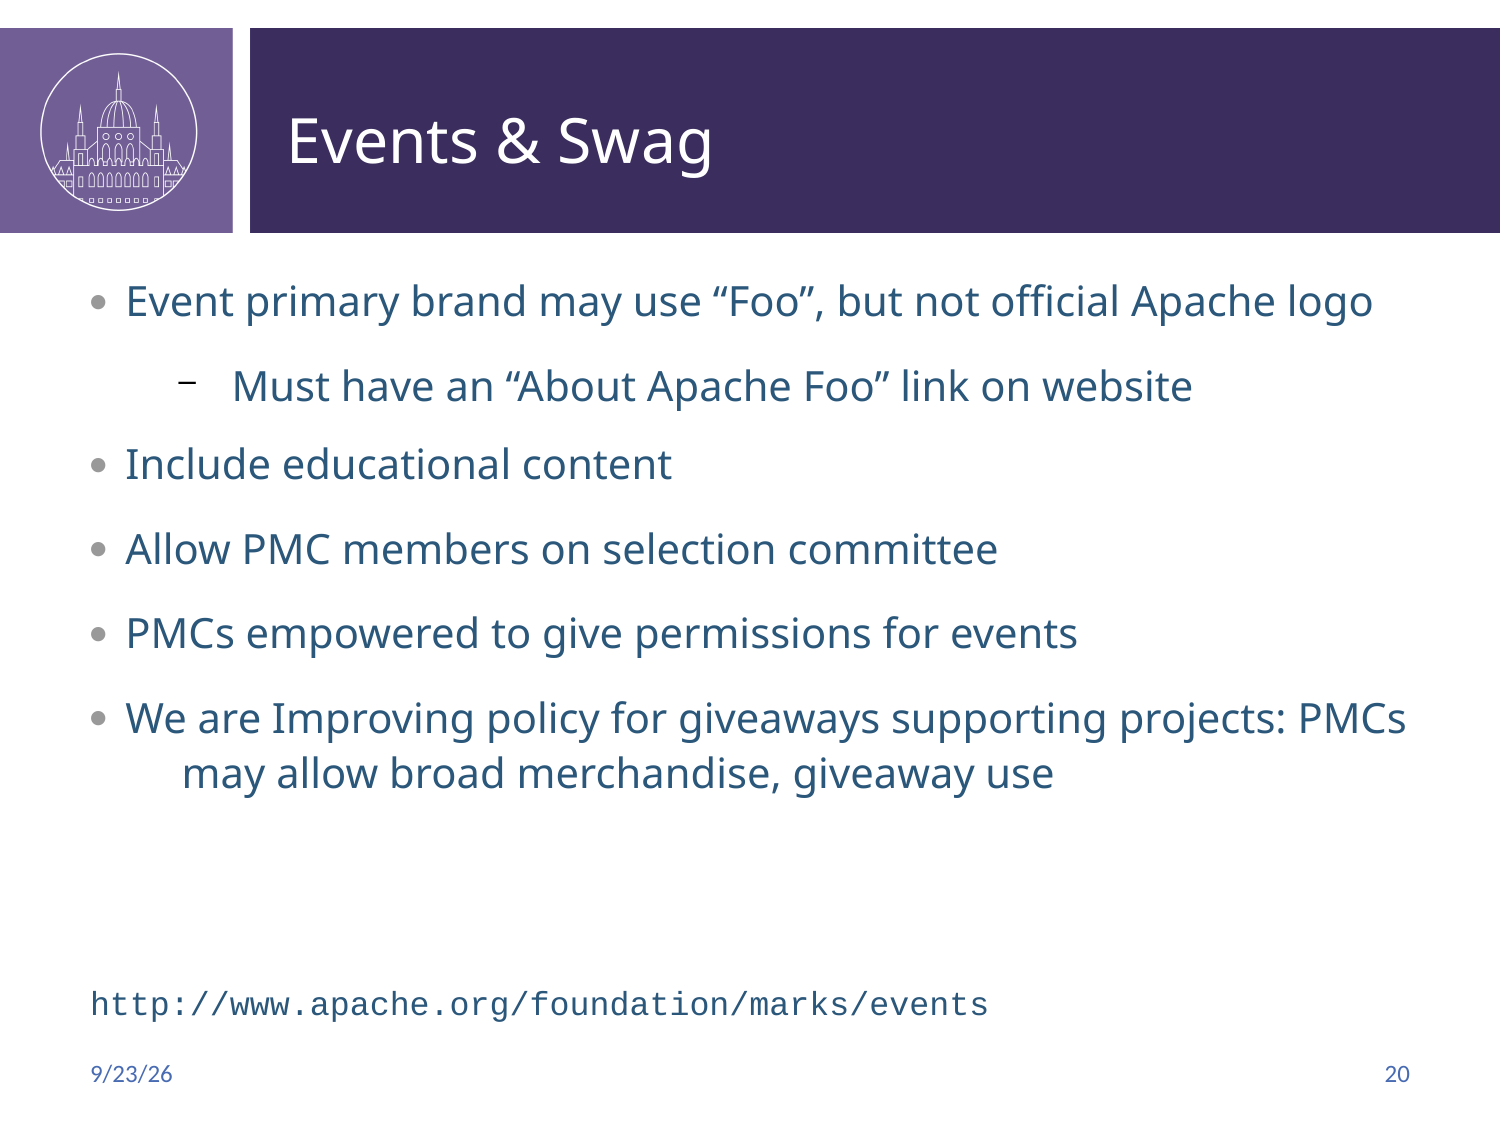

# Events & Swag
Event primary brand may use “Foo”, but not official Apache logo
Must have an “About Apache Foo” link on website
Include educational content
Allow PMC members on selection committee
PMCs empowered to give permissions for events
We are Improving policy for giveaways supporting projects: PMCs may allow broad merchandise, giveaway use
http://www.apache.org/foundation/marks/events